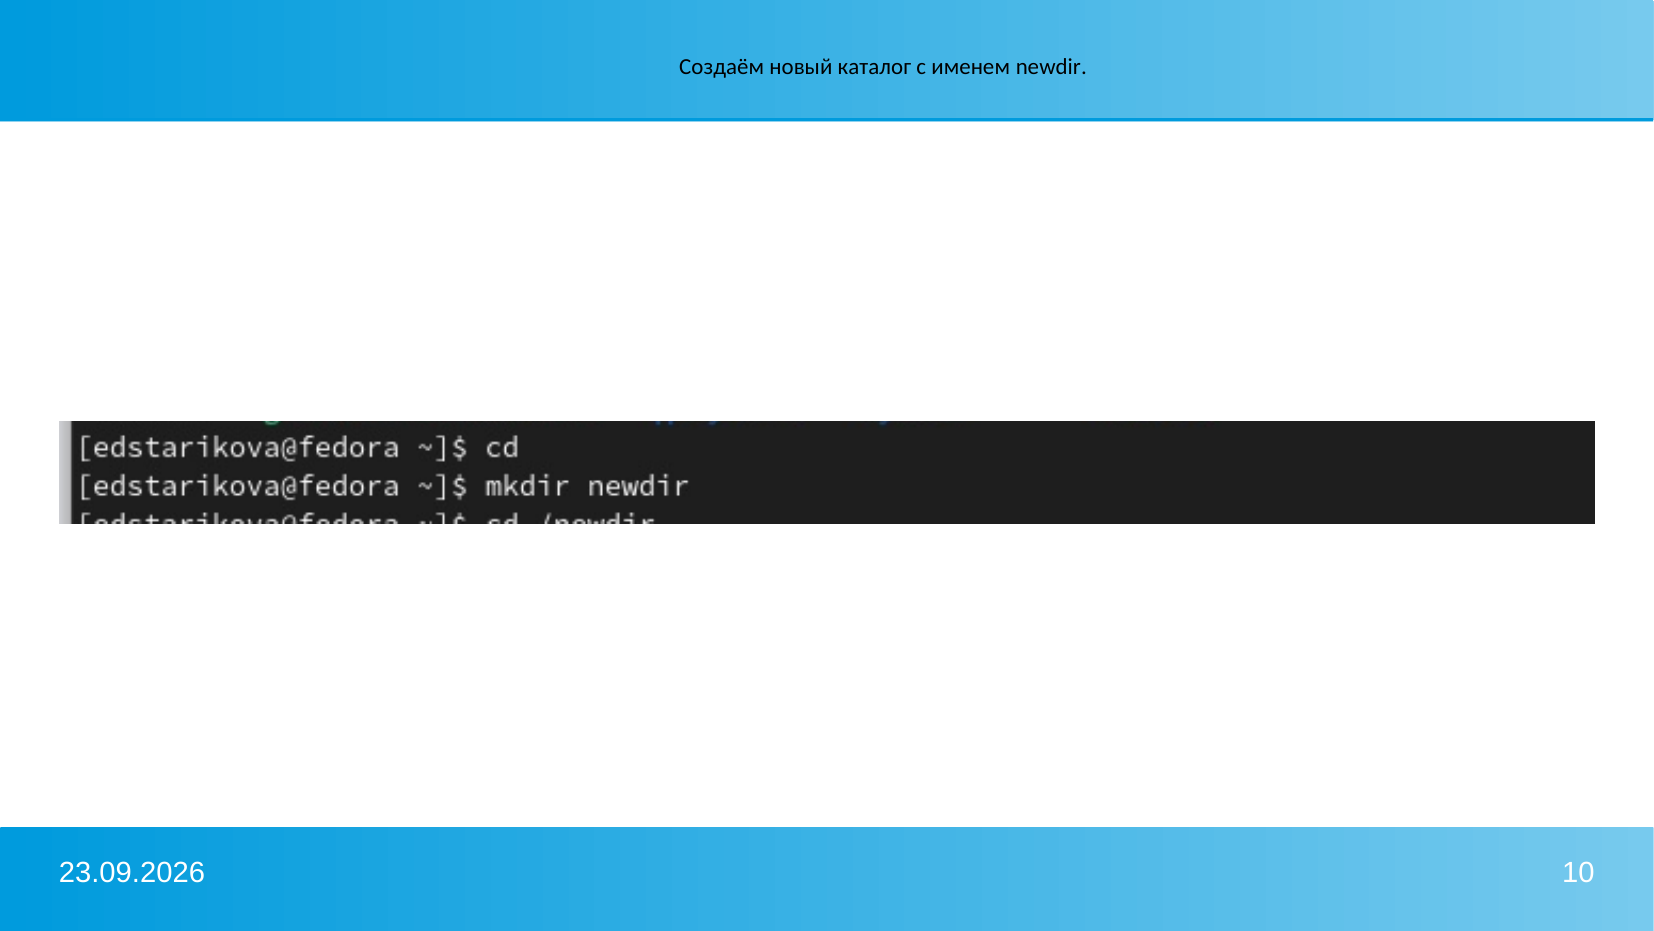

# Создаём новый каталог с именем newdir.
10